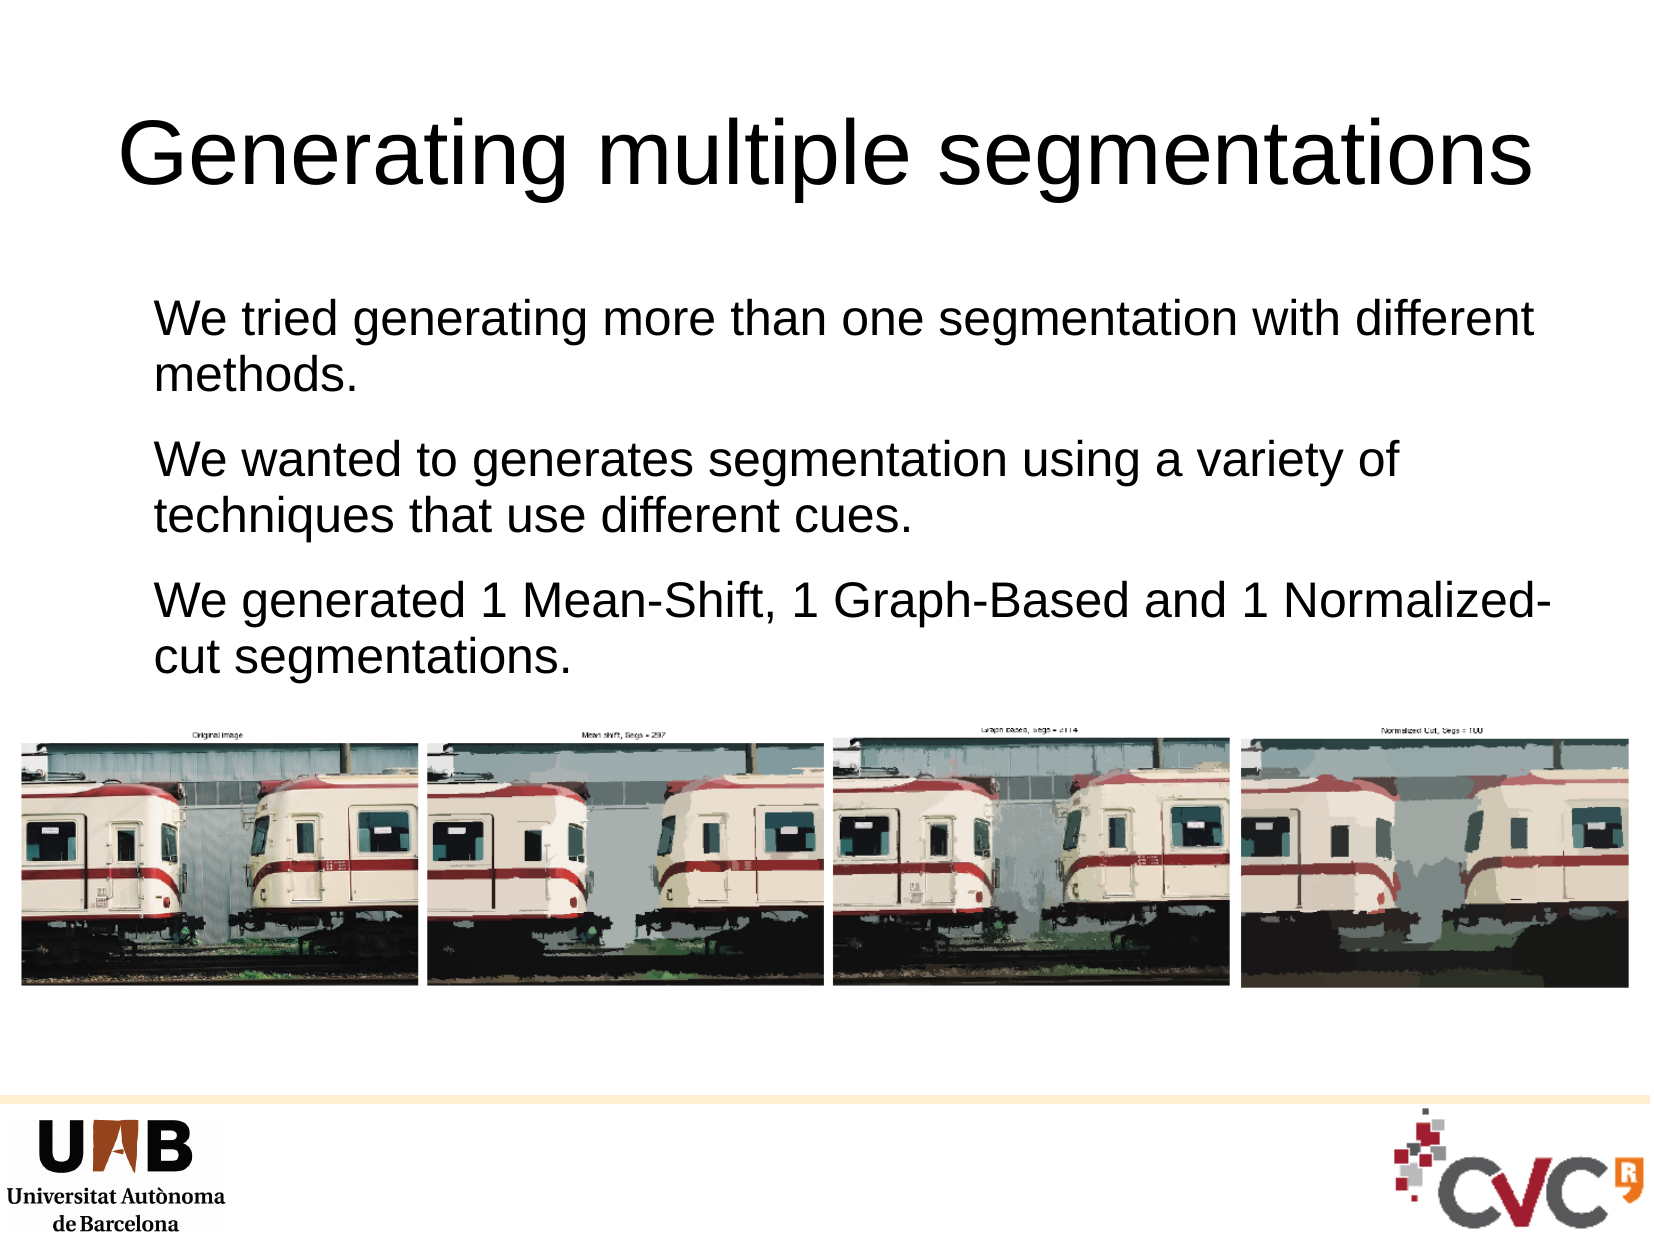

# Generating multiple segmentations
We tried generating more than one segmentation with different methods.
We wanted to generates segmentation using a variety of techniques that use different cues.
We generated 1 Mean-Shift, 1 Graph-Based and 1 Normalized-cut segmentations.